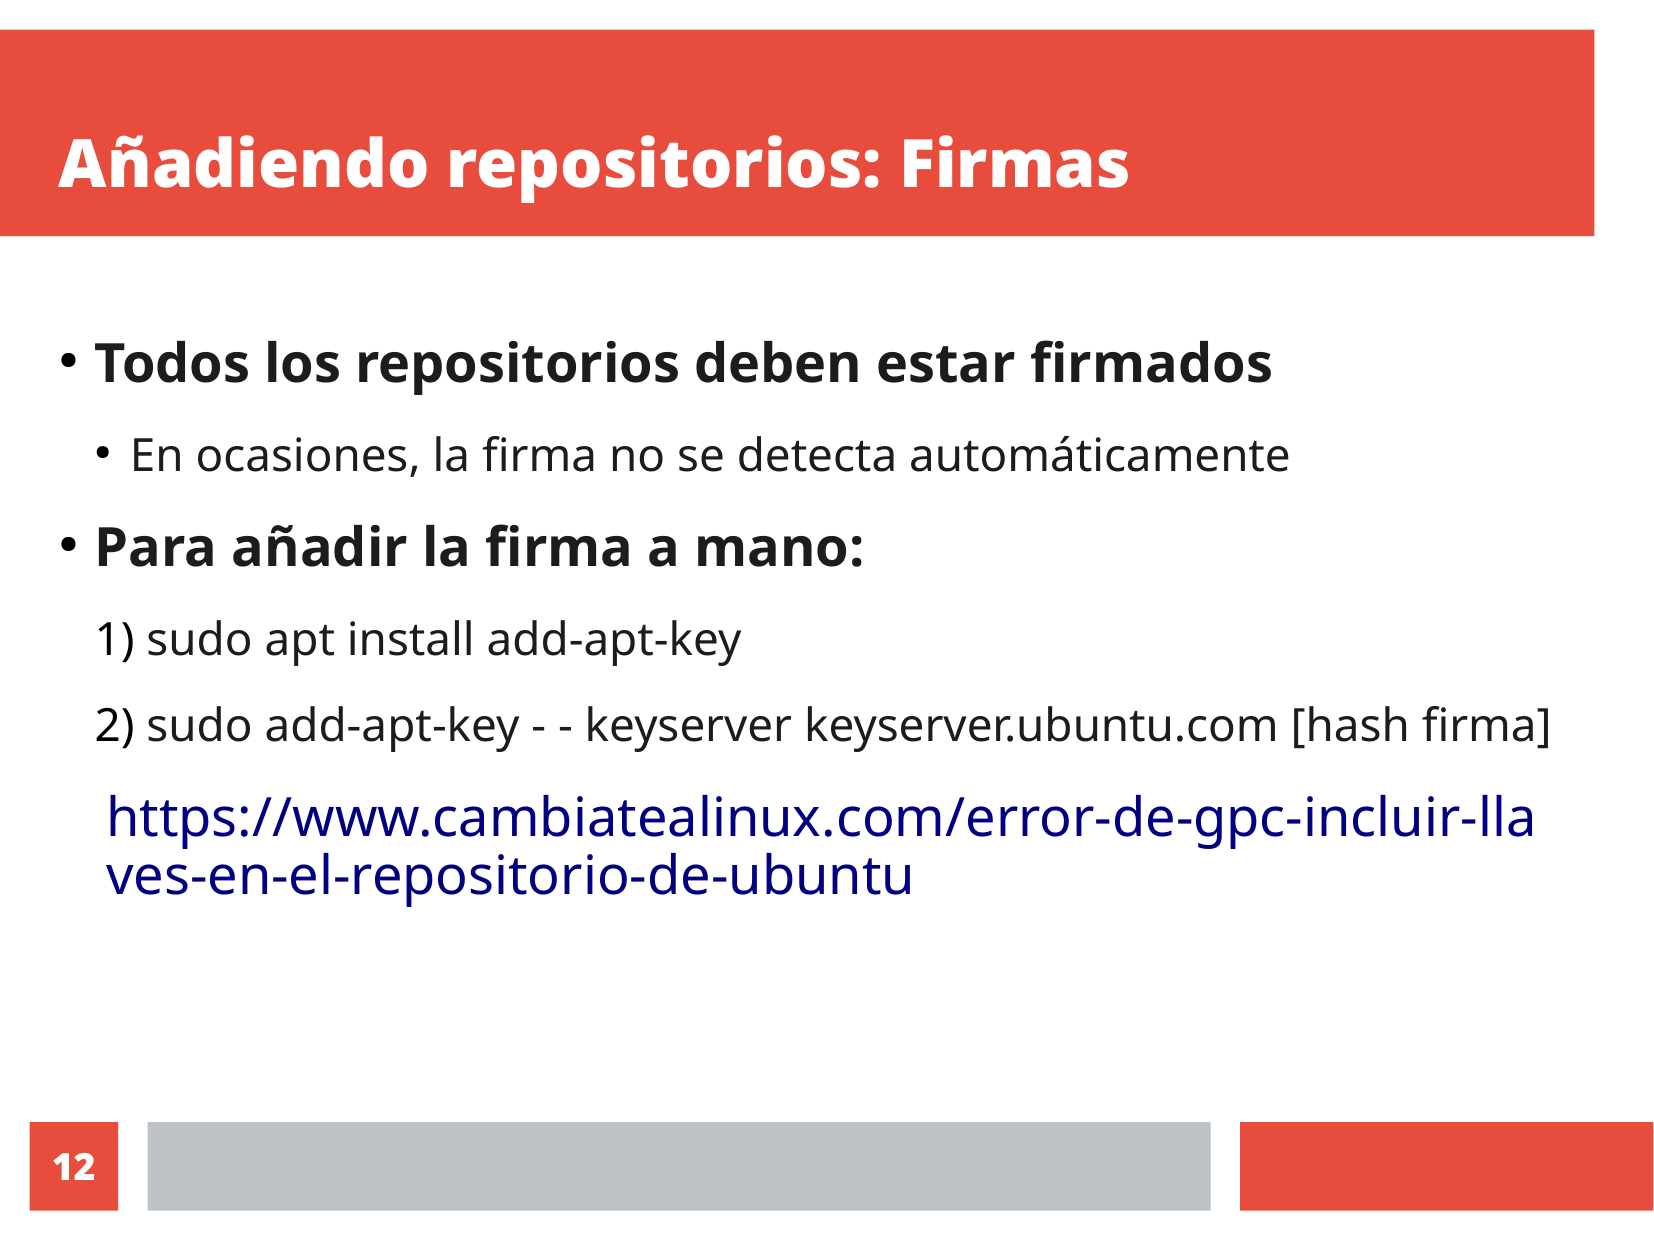

# Añadiendo repositorios: Firmas
Todos los repositorios deben estar firmados
En ocasiones, la firma no se detecta automáticamente
Para añadir la firma a mano:
 sudo apt install add-apt-key
 sudo add-apt-key - - keyserver keyserver.ubuntu.com [hash firma]
https://www.cambiatealinux.com/error-de-gpc-incluir-llaves-en-el-repositorio-de-ubuntu
12